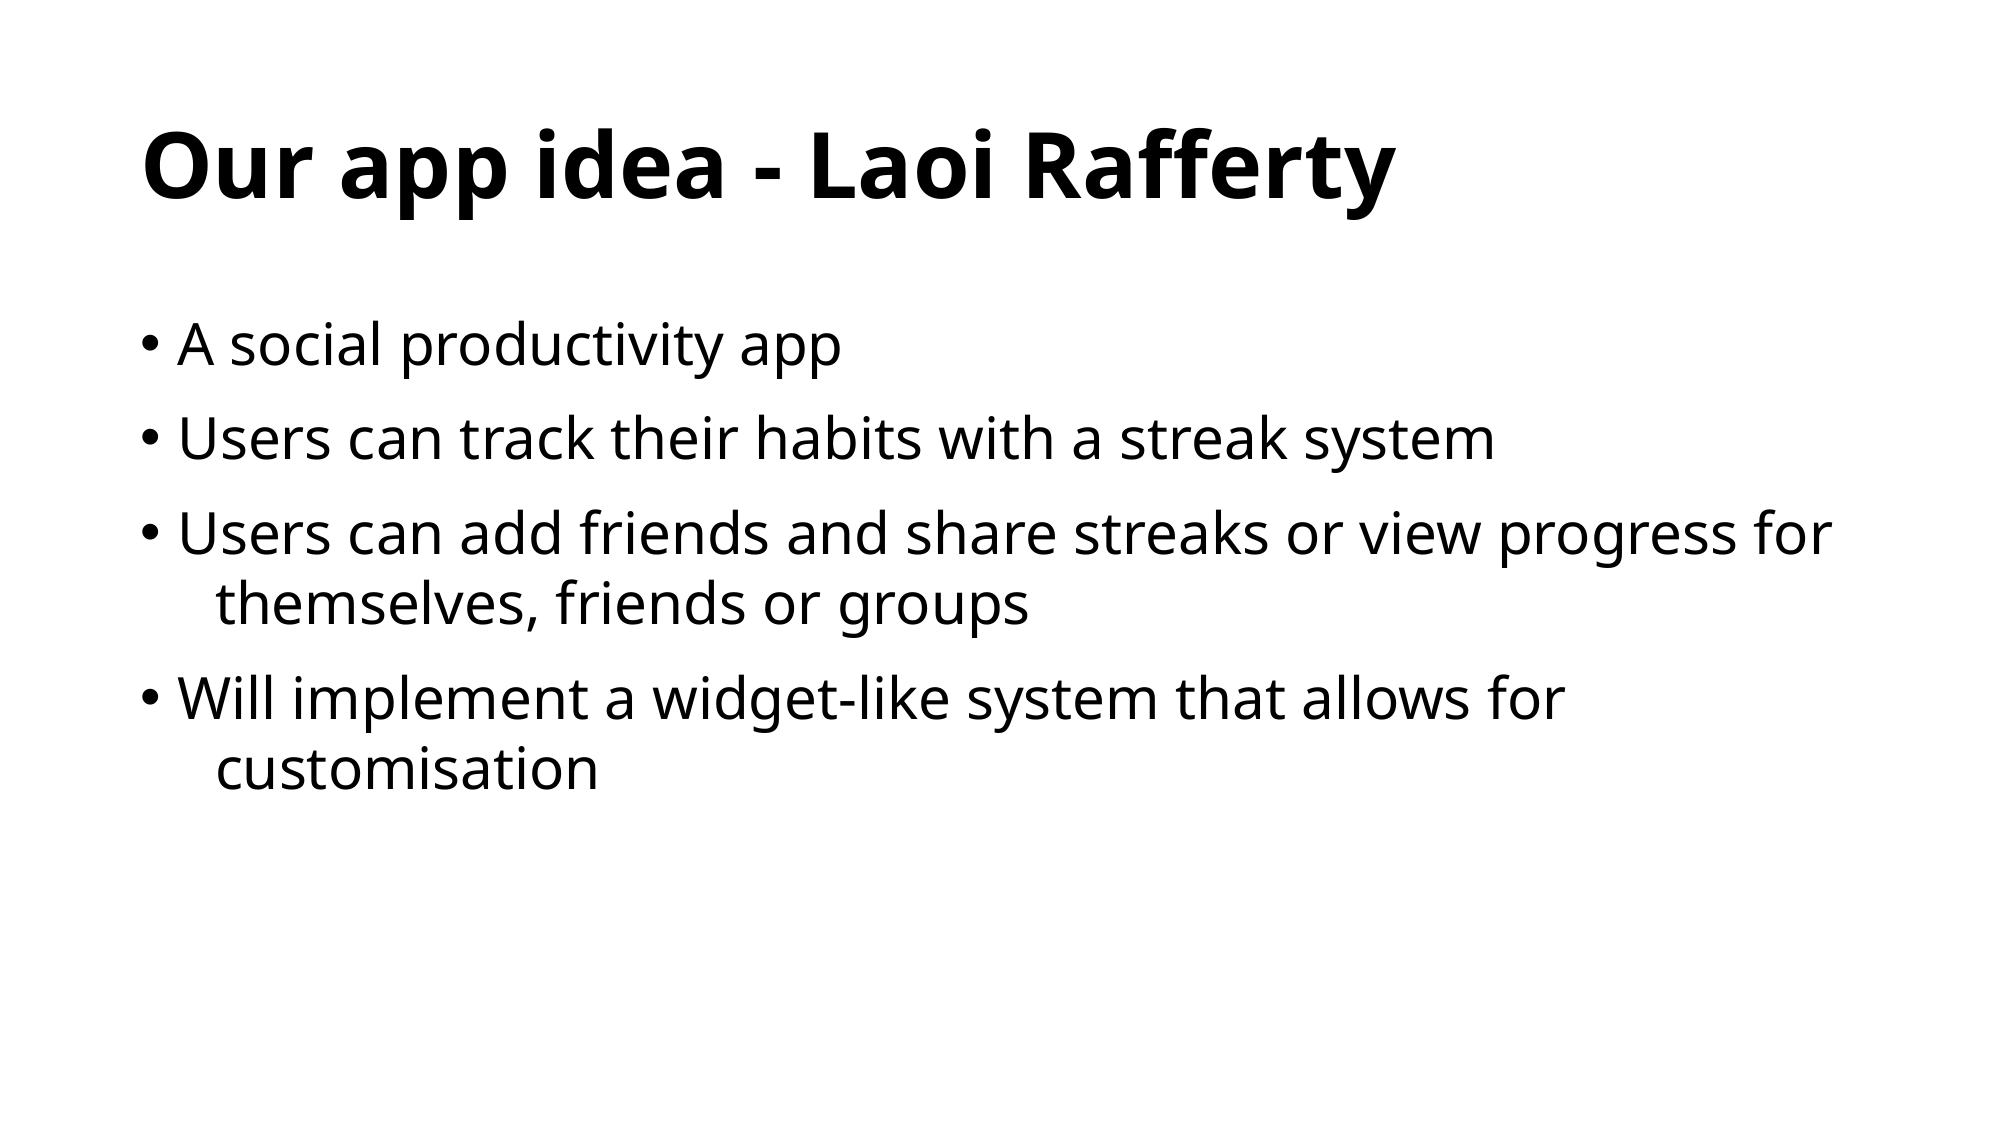

# Our app idea - Laoi Rafferty
A social productivity app
Users can track their habits with a streak system
Users can add friends and share streaks or view progress for themselves, friends or groups
Will implement a widget-like system that allows for customisation